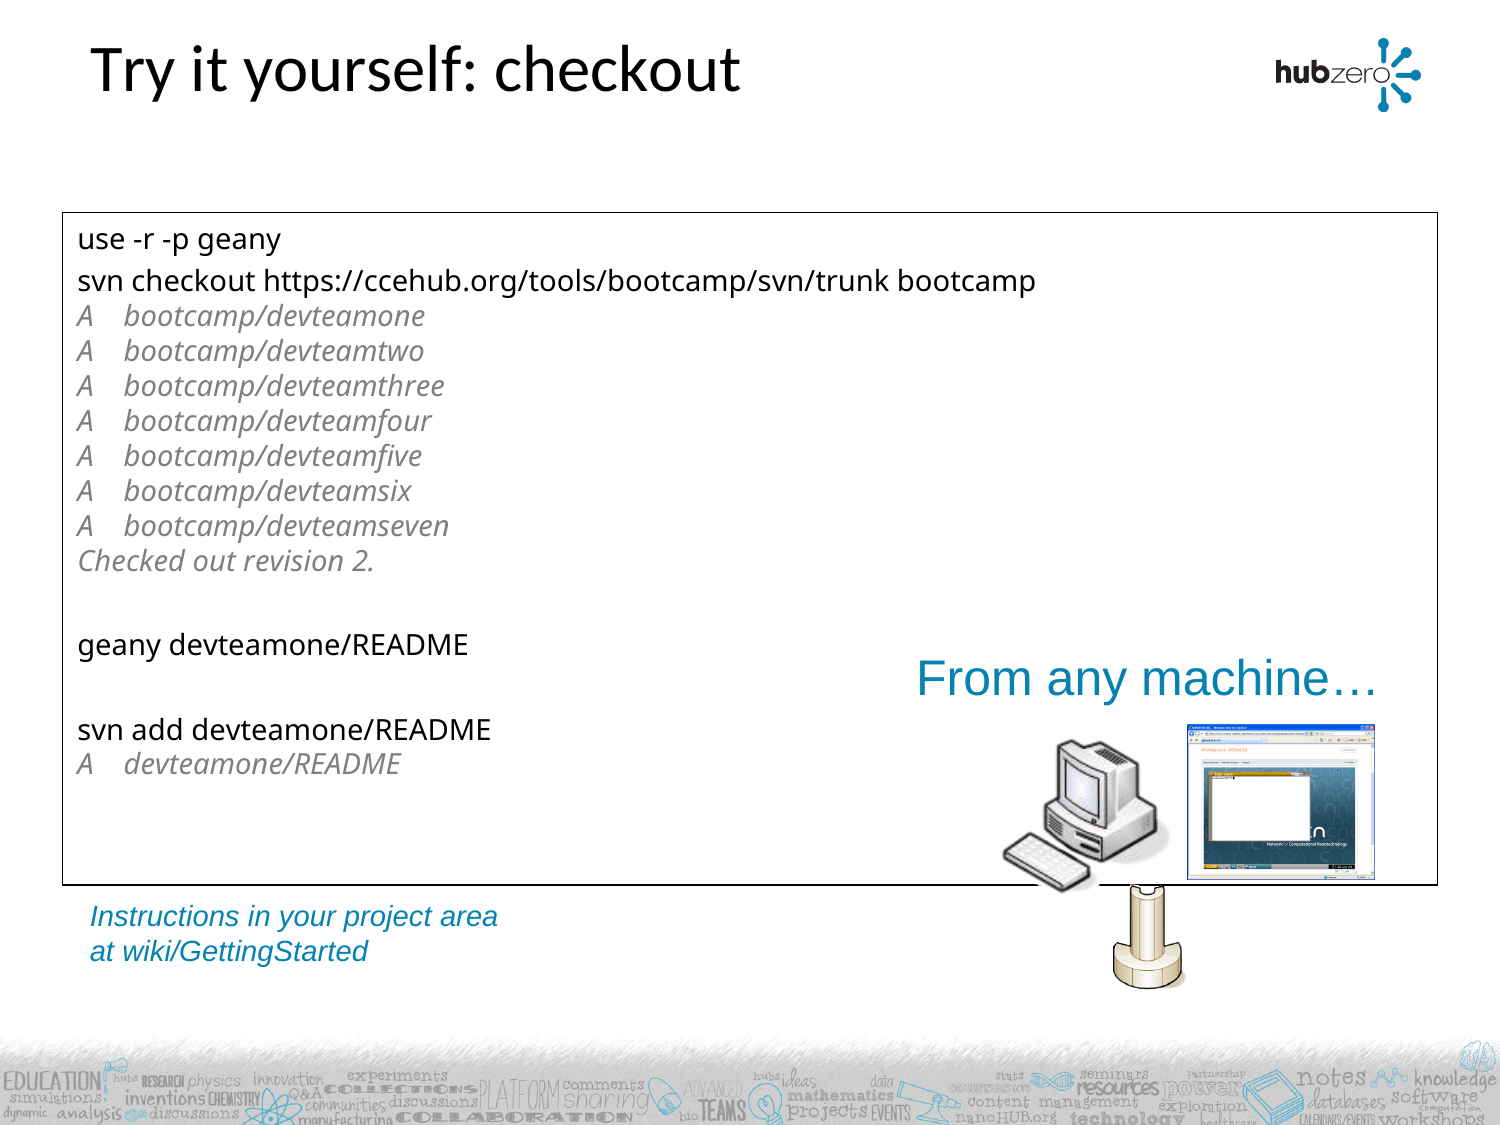

Try it yourself: checkout
use -r -p geany
svn checkout https://ccehub.org/tools/bootcamp/svn/trunk bootcamp
A bootcamp/devteamone
A bootcamp/devteamtwo
A bootcamp/devteamthree
A bootcamp/devteamfour
A bootcamp/devteamfive
A bootcamp/devteamsix
A bootcamp/devteamseven
Checked out revision 2.
geany devteamone/README
svn add devteamone/README
A devteamone/README
From any machine…
Instructions in your project area
at wiki/GettingStarted